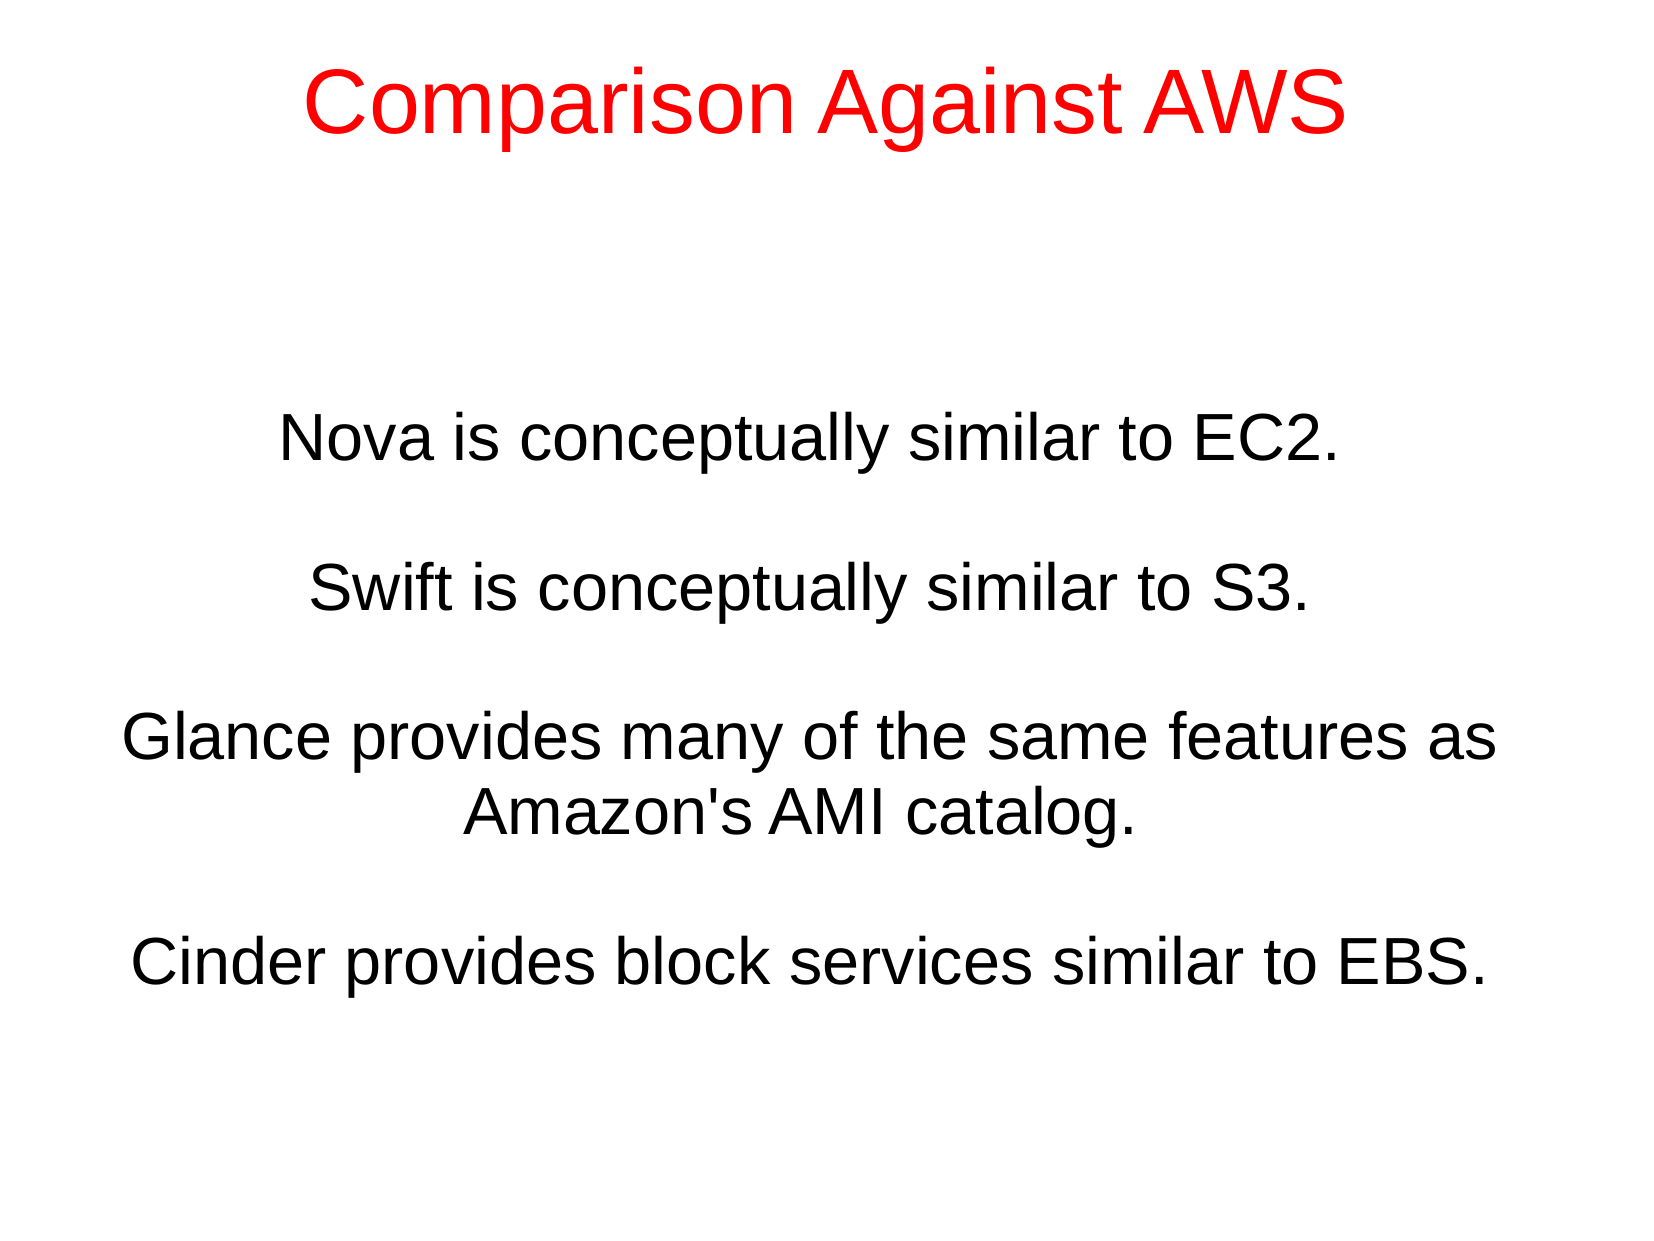

# Comparison Against AWS
Nova is conceptually similar to EC2.
Swift is conceptually similar to S3.
Glance provides many of the same features as Amazon's AMI catalog.
Cinder provides block services similar to EBS.